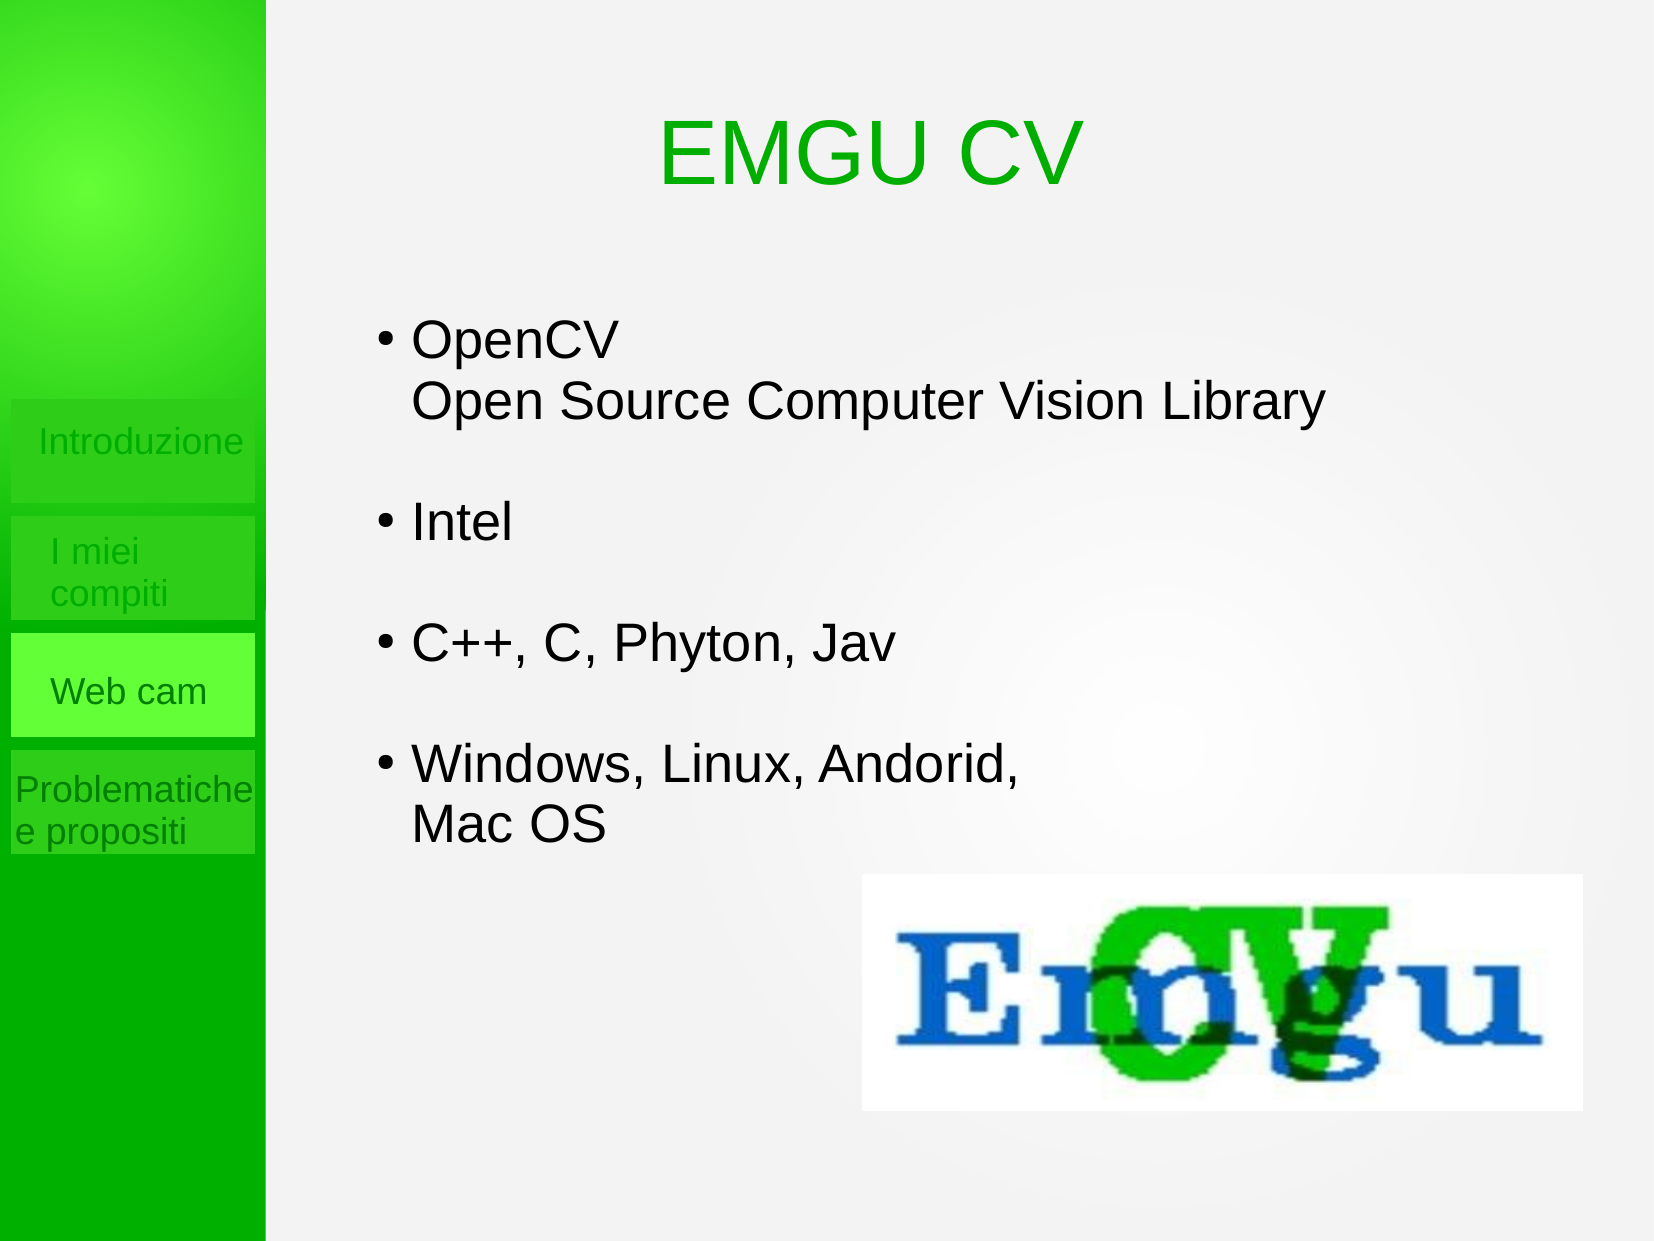

# EMGU CV
OpenCV
Open Source Computer Vision Library
Intel
C++, C, Phyton, Jav
Windows, Linux, Andorid,
Mac OS
Introduzione
I miei compiti
Web cam
Problematiche e propositi